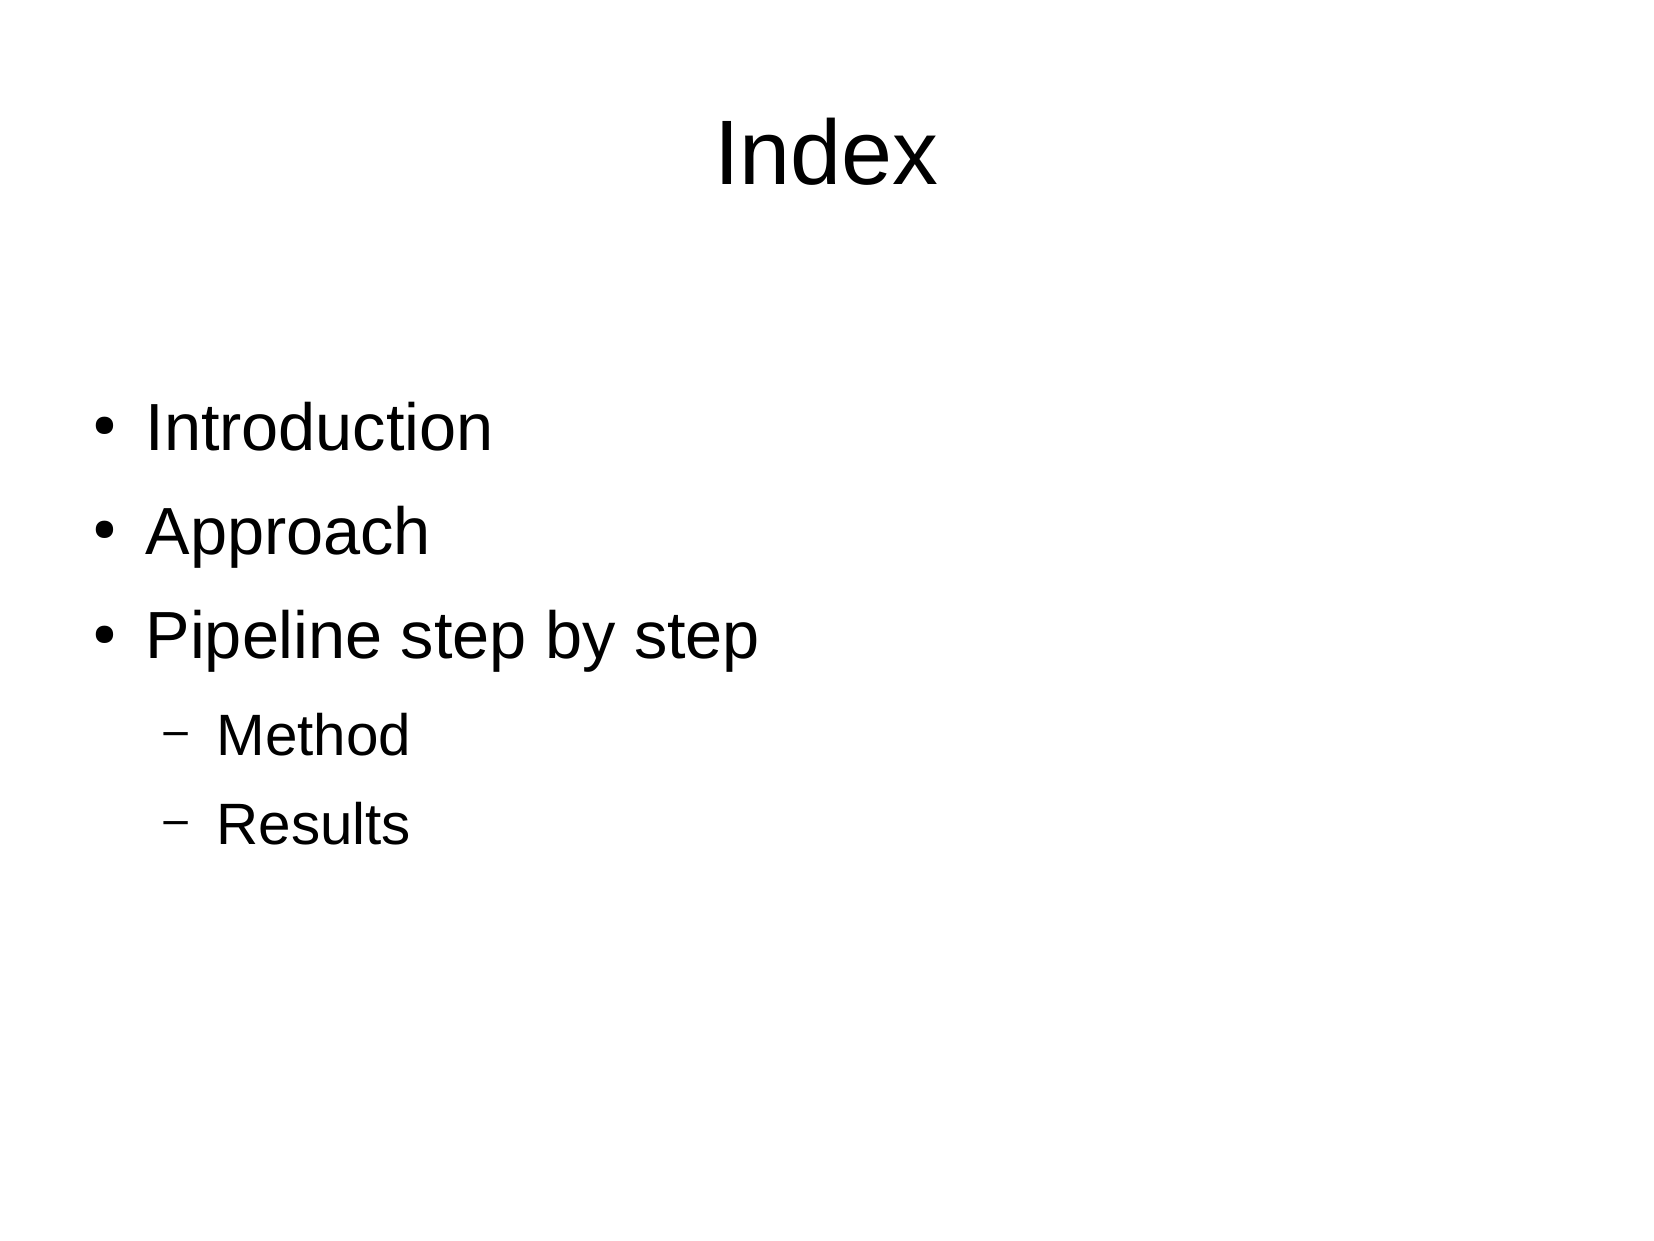

# Index
Introduction
Approach
Pipeline step by step
Method
Results